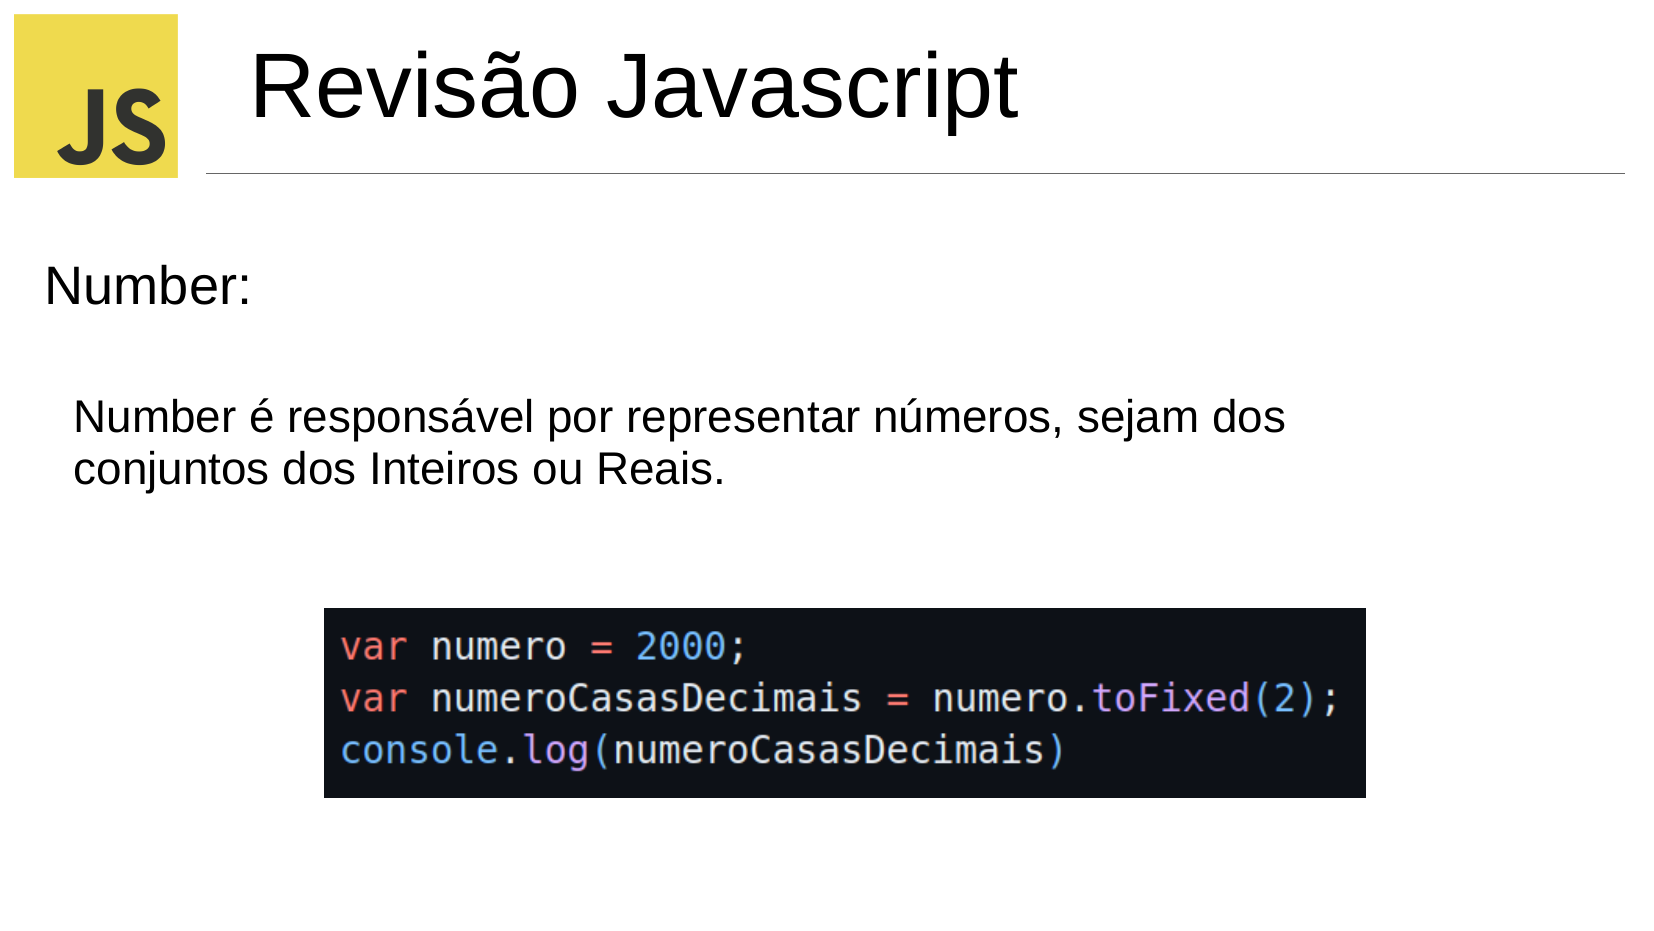

# Revisão Javascript
Number:
Number é responsável por representar números, sejam dos conjuntos dos Inteiros ou Reais.